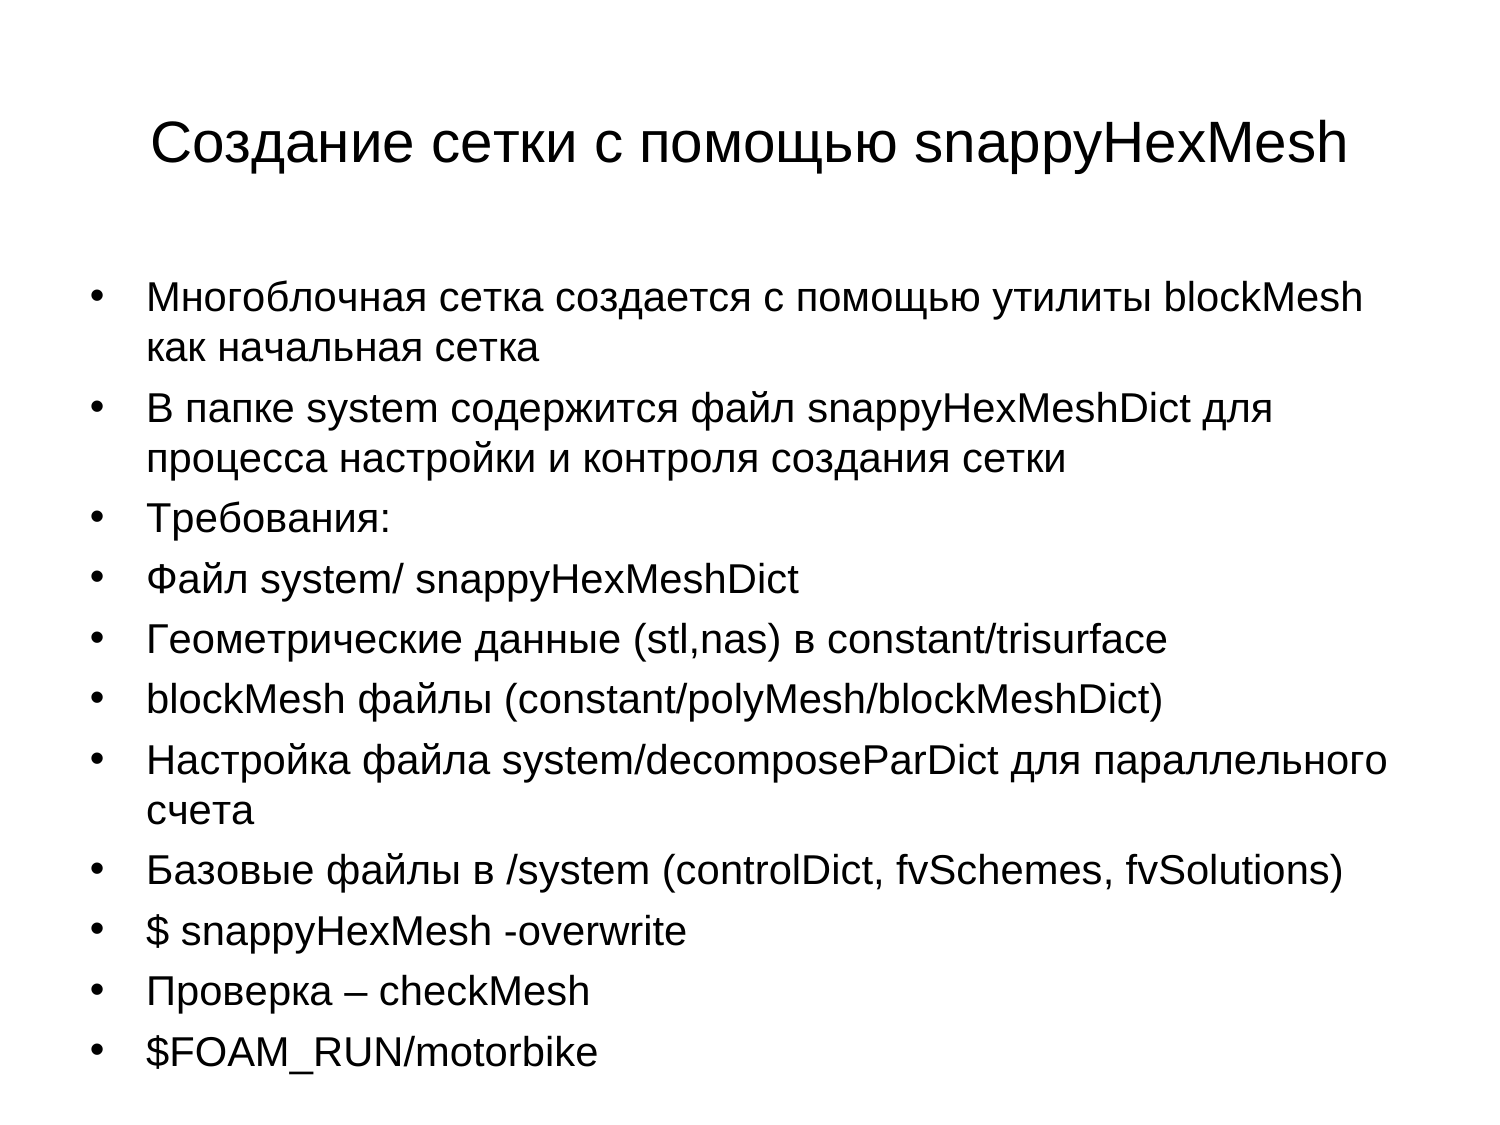

# Создание сетки с помощью snappyHexMesh
Многоблочная сетка создается с помощью утилиты blockMesh как начальная сетка
В папке system содержится файл snappyHexMeshDict для процесса настройки и контроля создания сетки
Требования:
Файл system/ snappyHexMeshDict
Геометрические данные (stl,nas) в constant/trisurface
blockMesh файлы (constant/polyMesh/blockMeshDict)
Настройка файла system/decomposeParDict для параллельного счета
Базовые файлы в /system (controlDict, fvSchemes, fvSolutions)
$ snappyHexMesh -overwrite
Проверка – checkMesh
$FOAM_RUN/motorbike